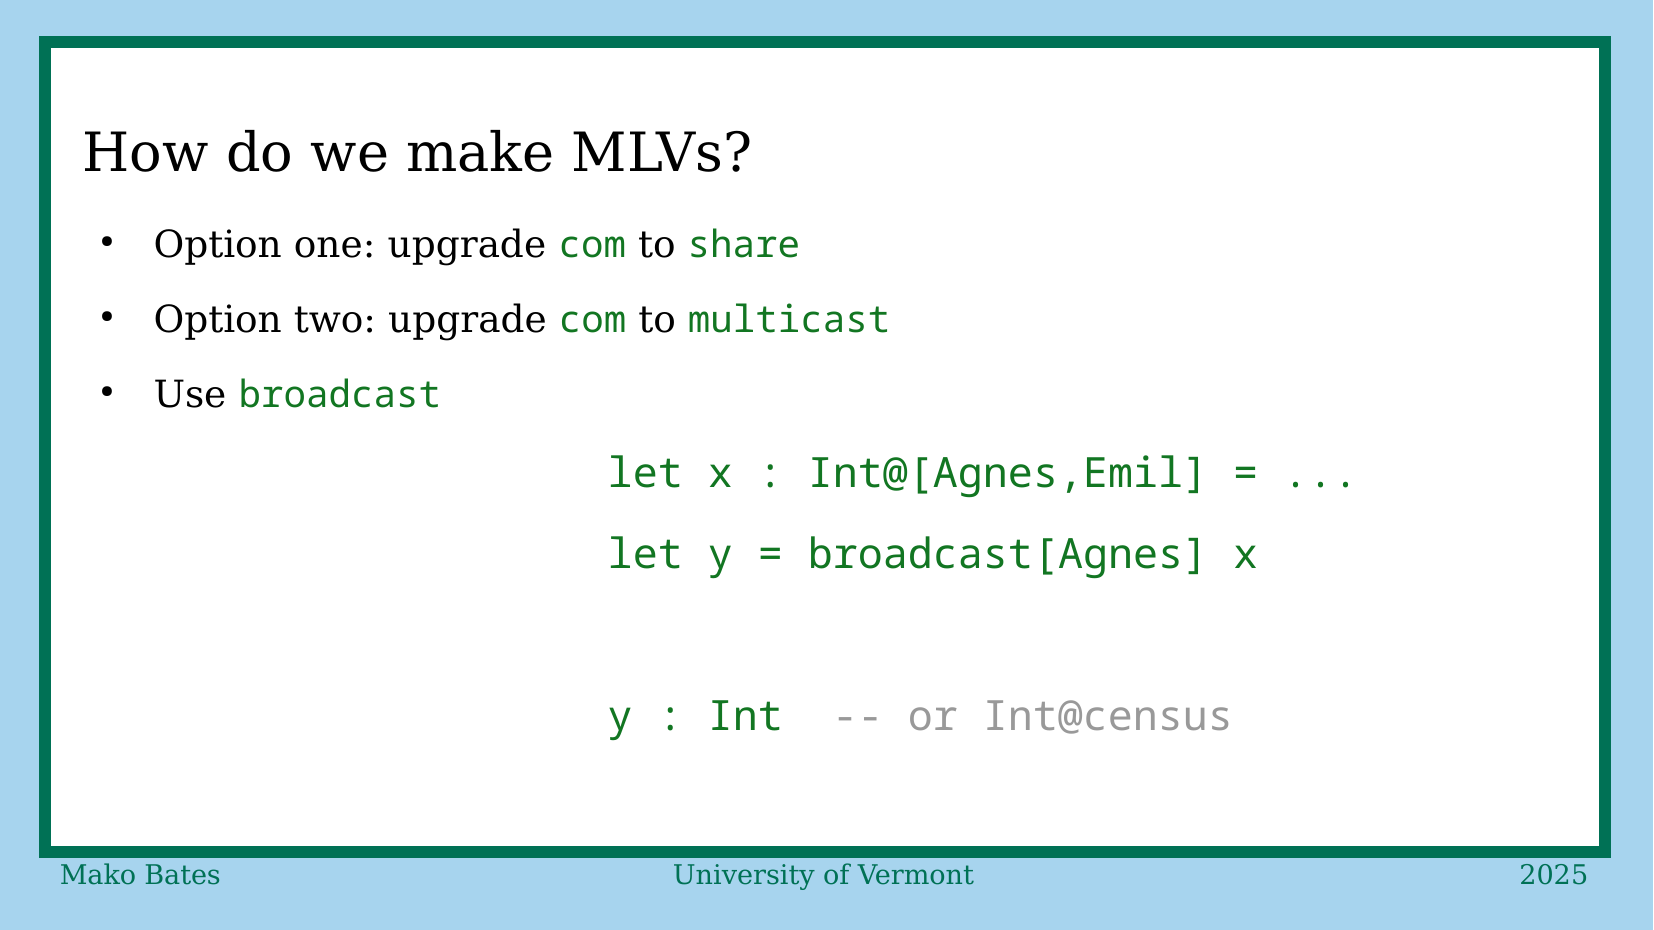

# How do we make MLVs?
Option one: upgrade com to share
Option two: upgrade com to multicast
Use broadcast
let x : Int@[Agnes,Emil] = ...
let y = broadcast[Agnes] x
y : Int -- or Int@census